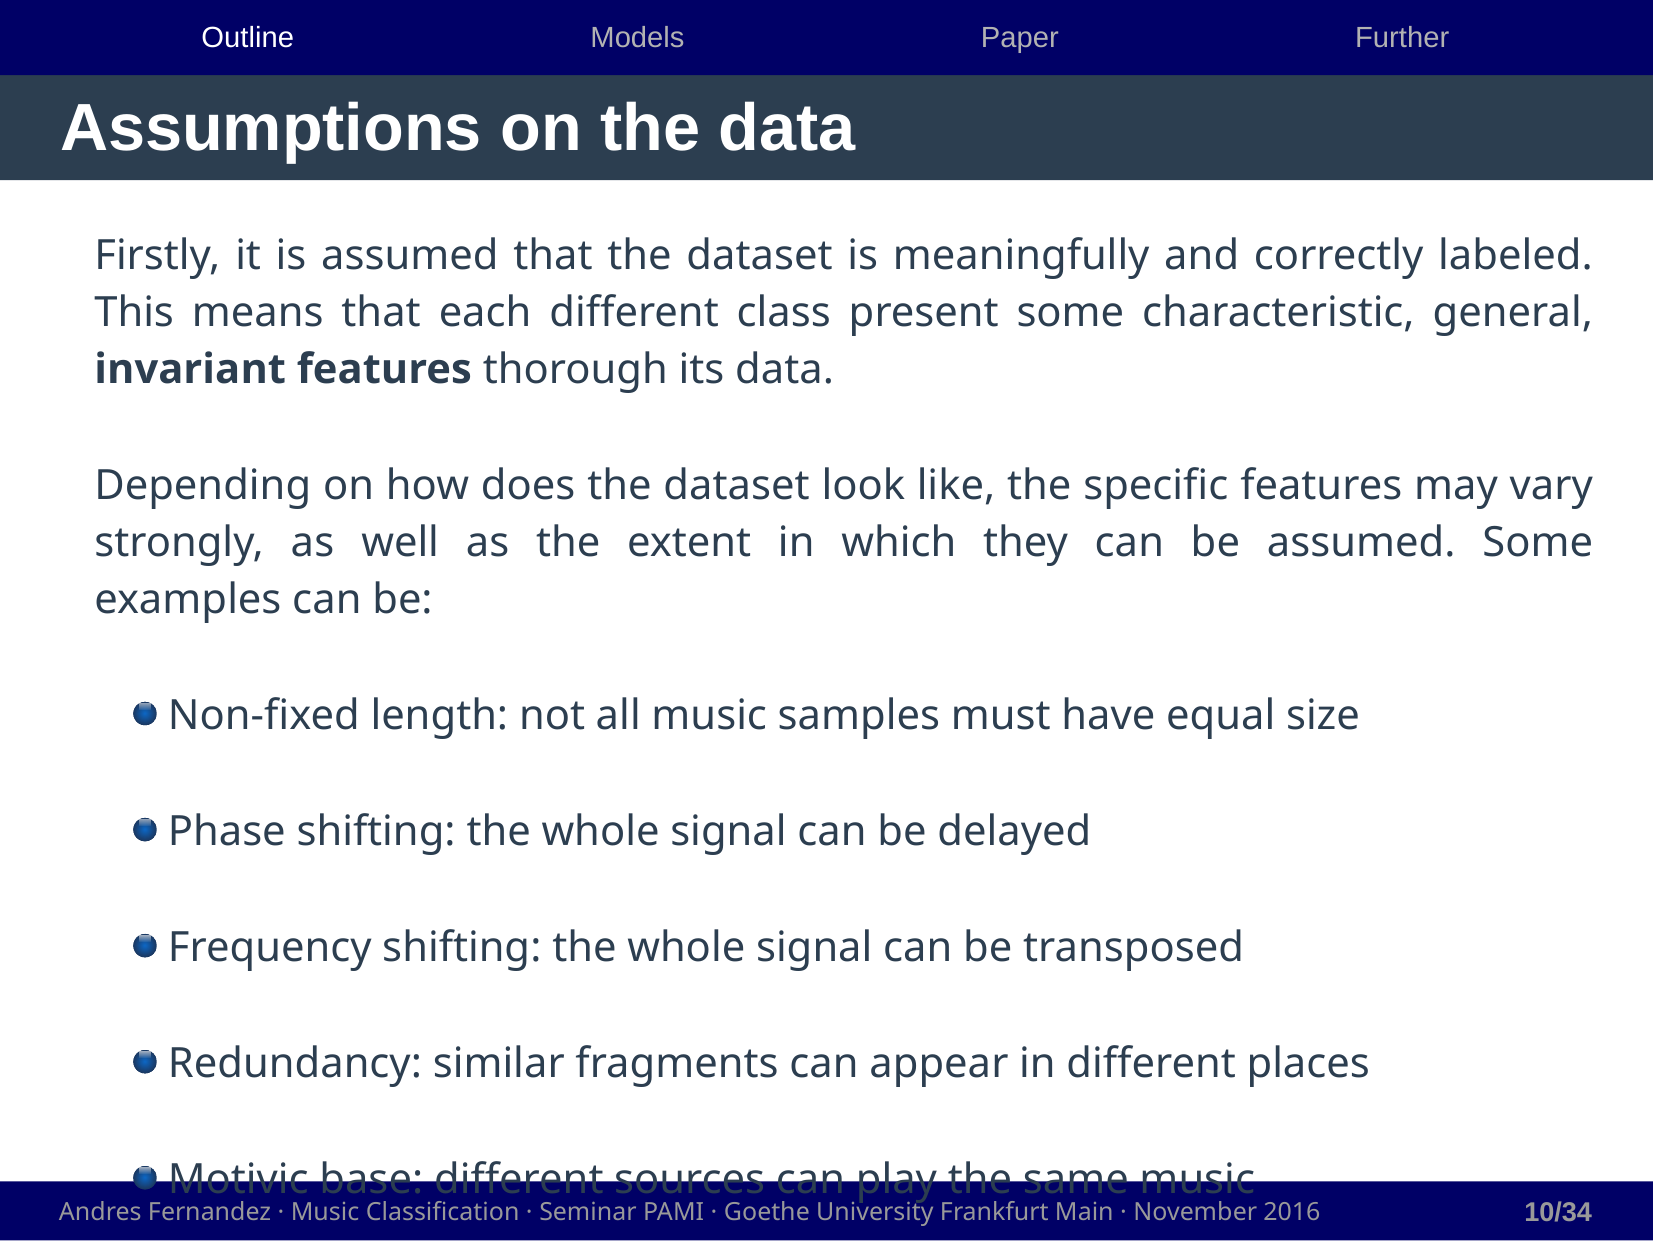

Outline Models Paper Further
# Assumptions on the data
Firstly, it is assumed that the dataset is meaningfully and correctly labeled. This means that each different class present some characteristic, general, invariant features thorough its data.
Depending on how does the dataset look like, the specific features may vary strongly, as well as the extent in which they can be assumed. Some examples can be:
Non-fixed length: not all music samples must have equal size
Phase shifting: the whole signal can be delayed
Frequency shifting: the whole signal can be transposed
Redundancy: similar fragments can appear in different places
Motivic base: different sources can play the same music